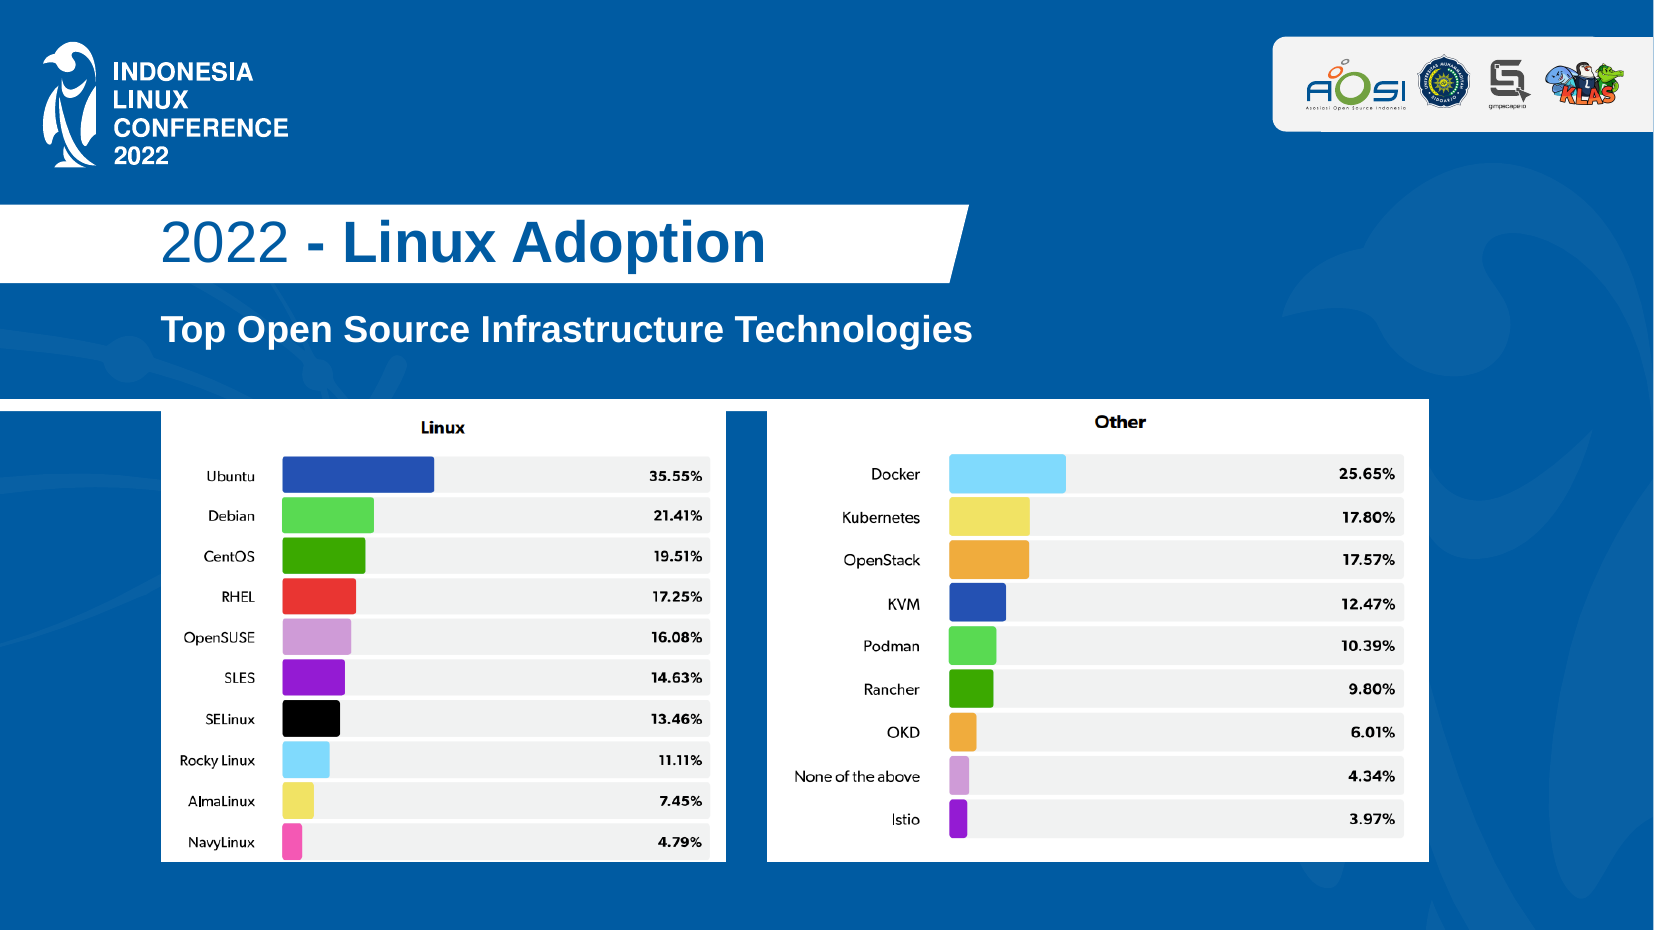

2022 - Linux Adoption
Top Open Source Infrastructure Technologies